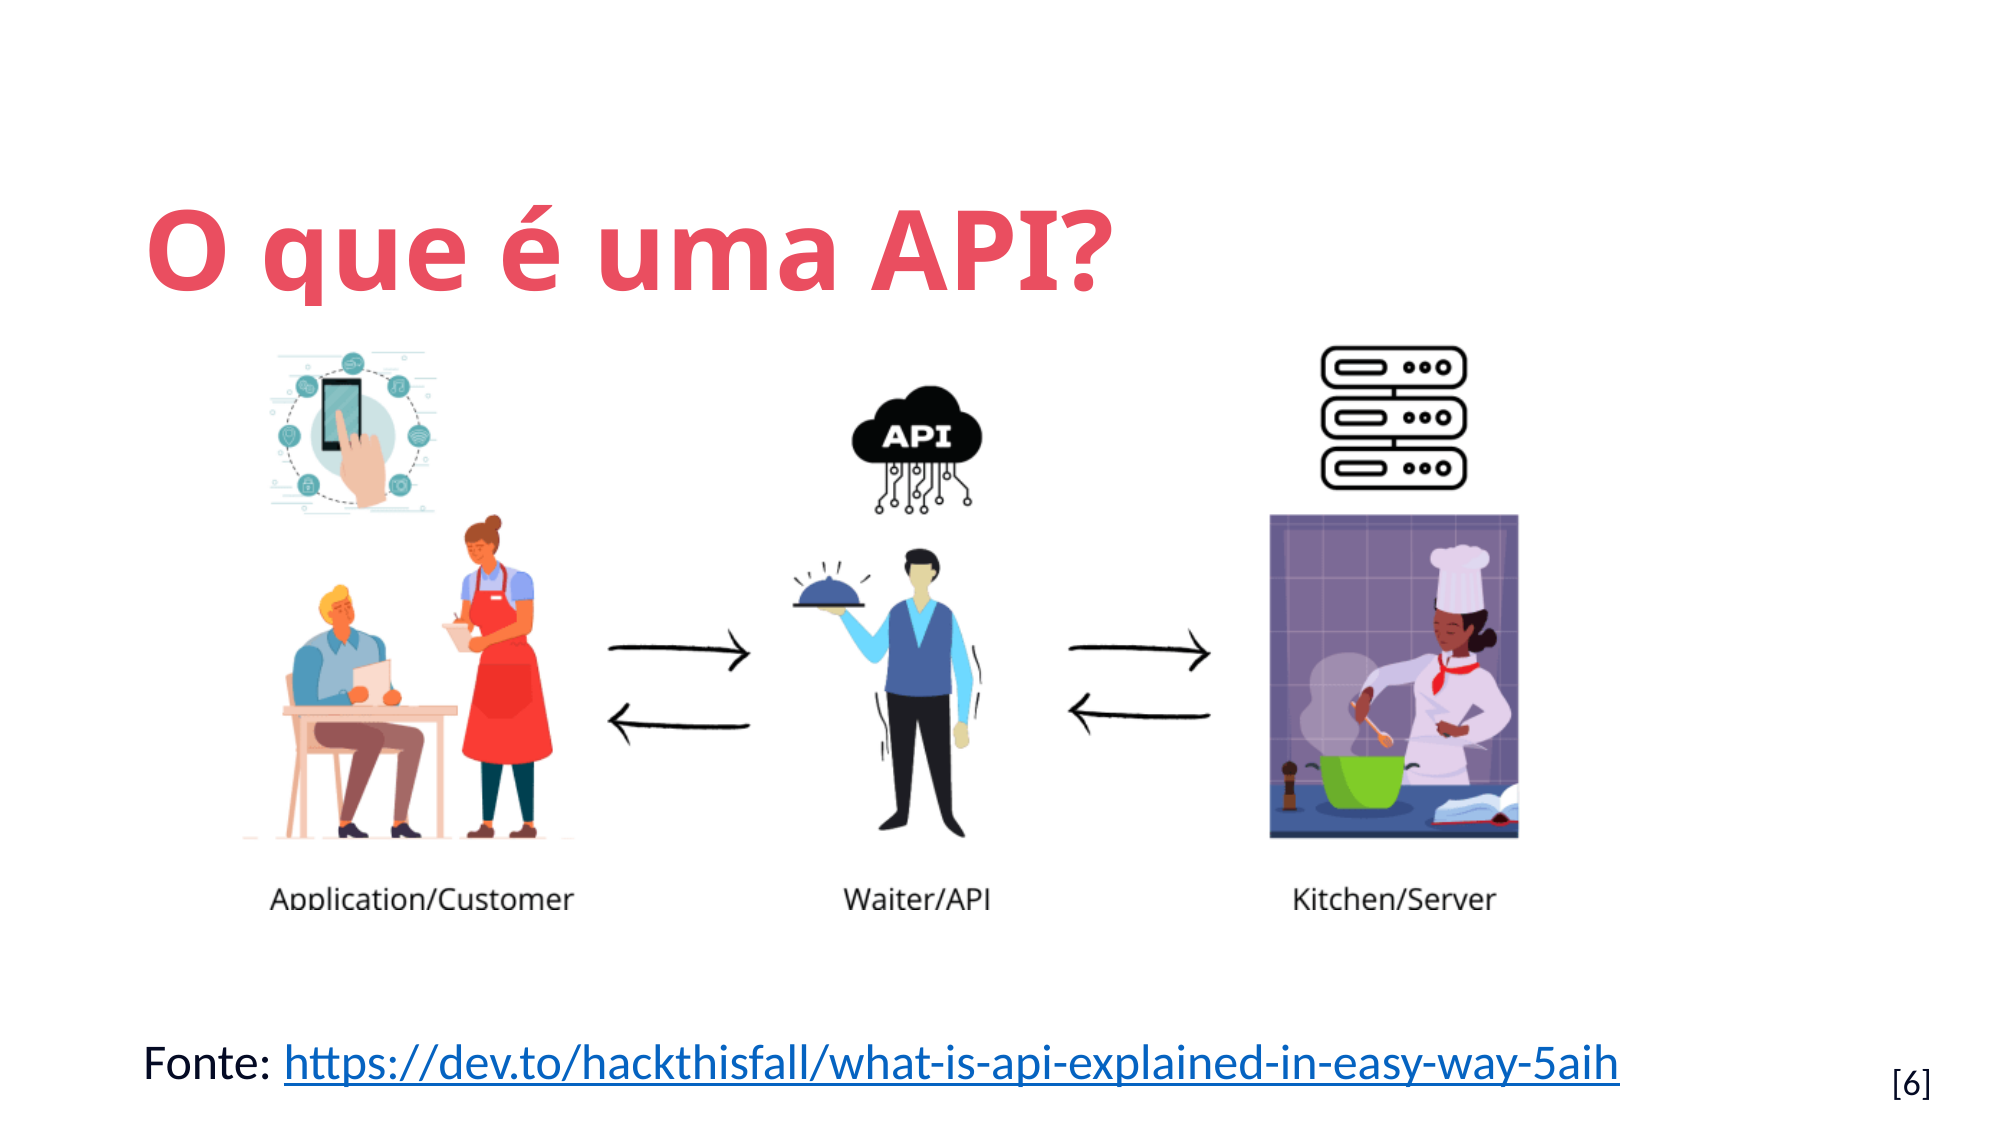

O que é uma API?
Fonte: https://dev.to/hackthisfall/what-is-api-explained-in-easy-way-5aih